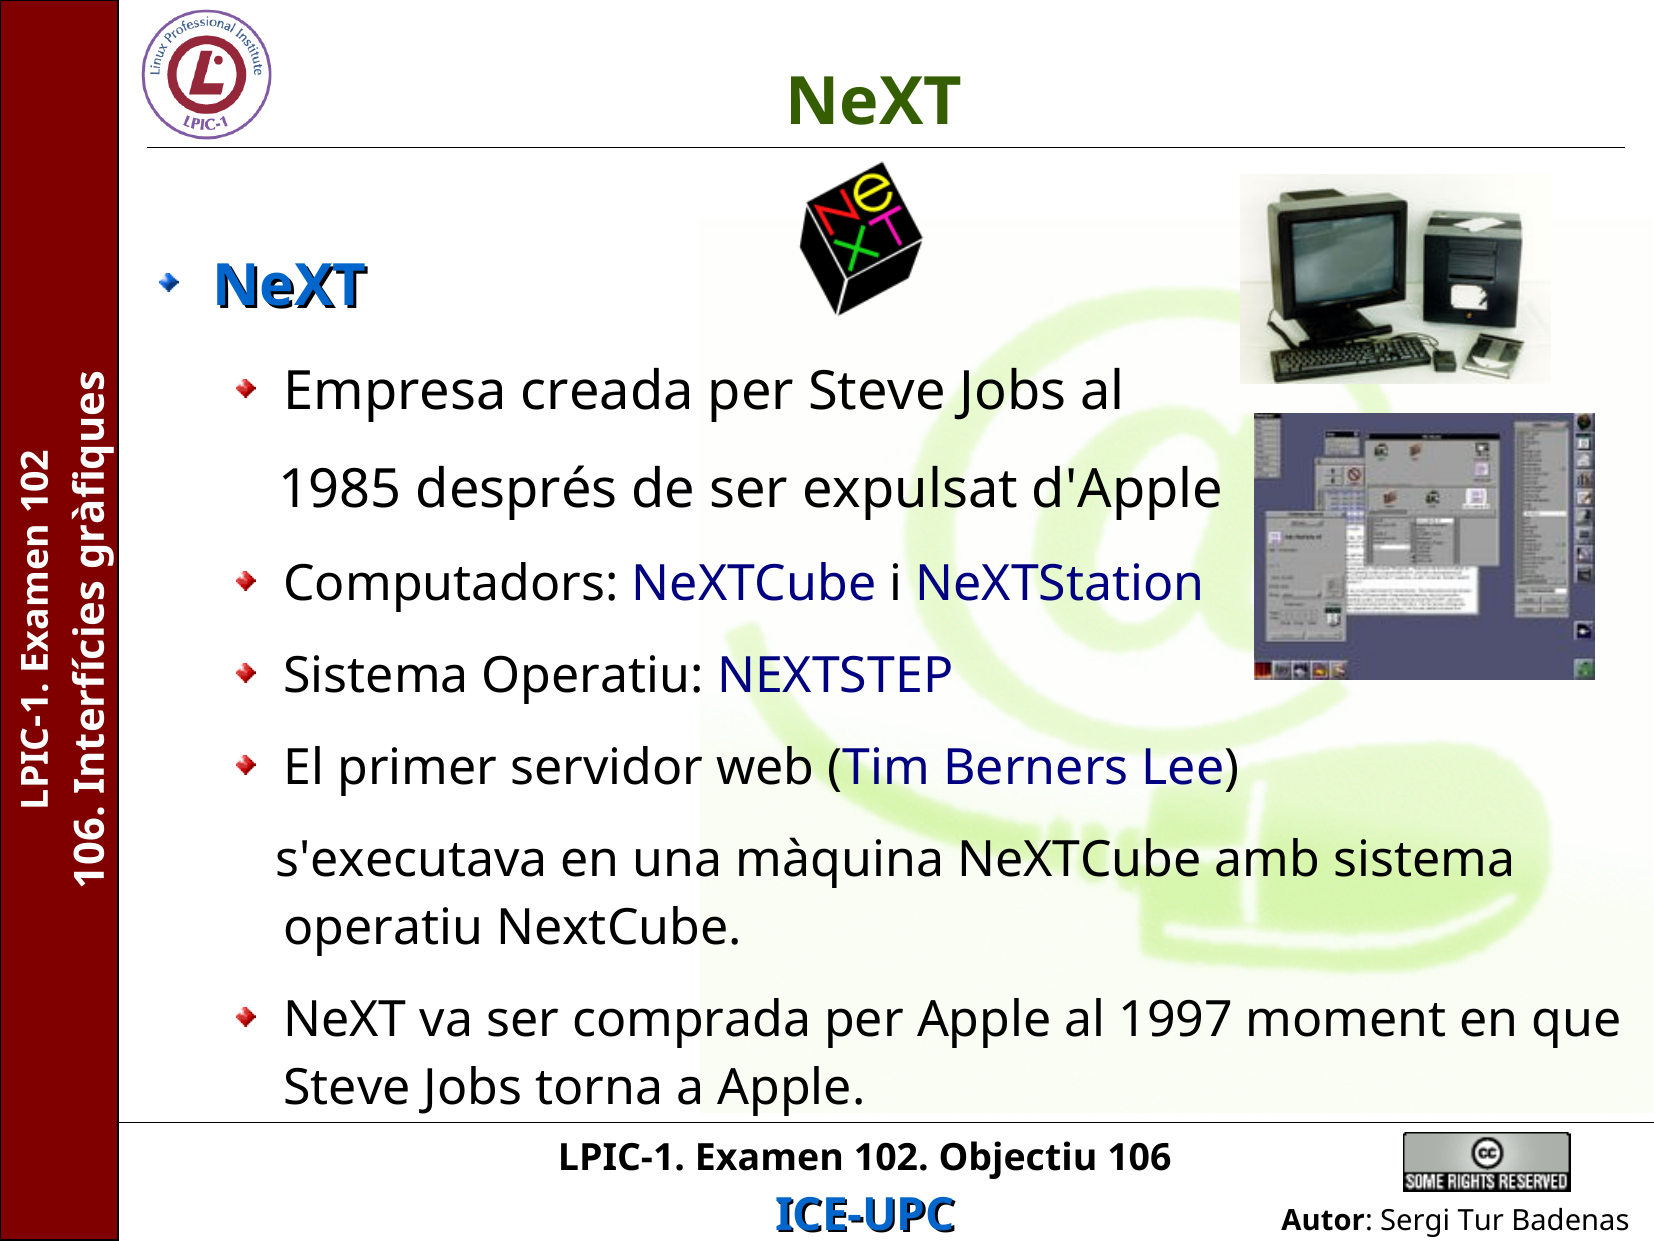

# NeXT
NeXT
Empresa creada per Steve Jobs al
 1985 després de ser expulsat d'Apple
Computadors: NeXTCube i NeXTStation
Sistema Operatiu: NEXTSTEP
El primer servidor web (Tim Berners Lee)
 s'executava en una màquina NeXTCube amb sistema operatiu NextCube.
NeXT va ser comprada per Apple al 1997 moment en que Steve Jobs torna a Apple.